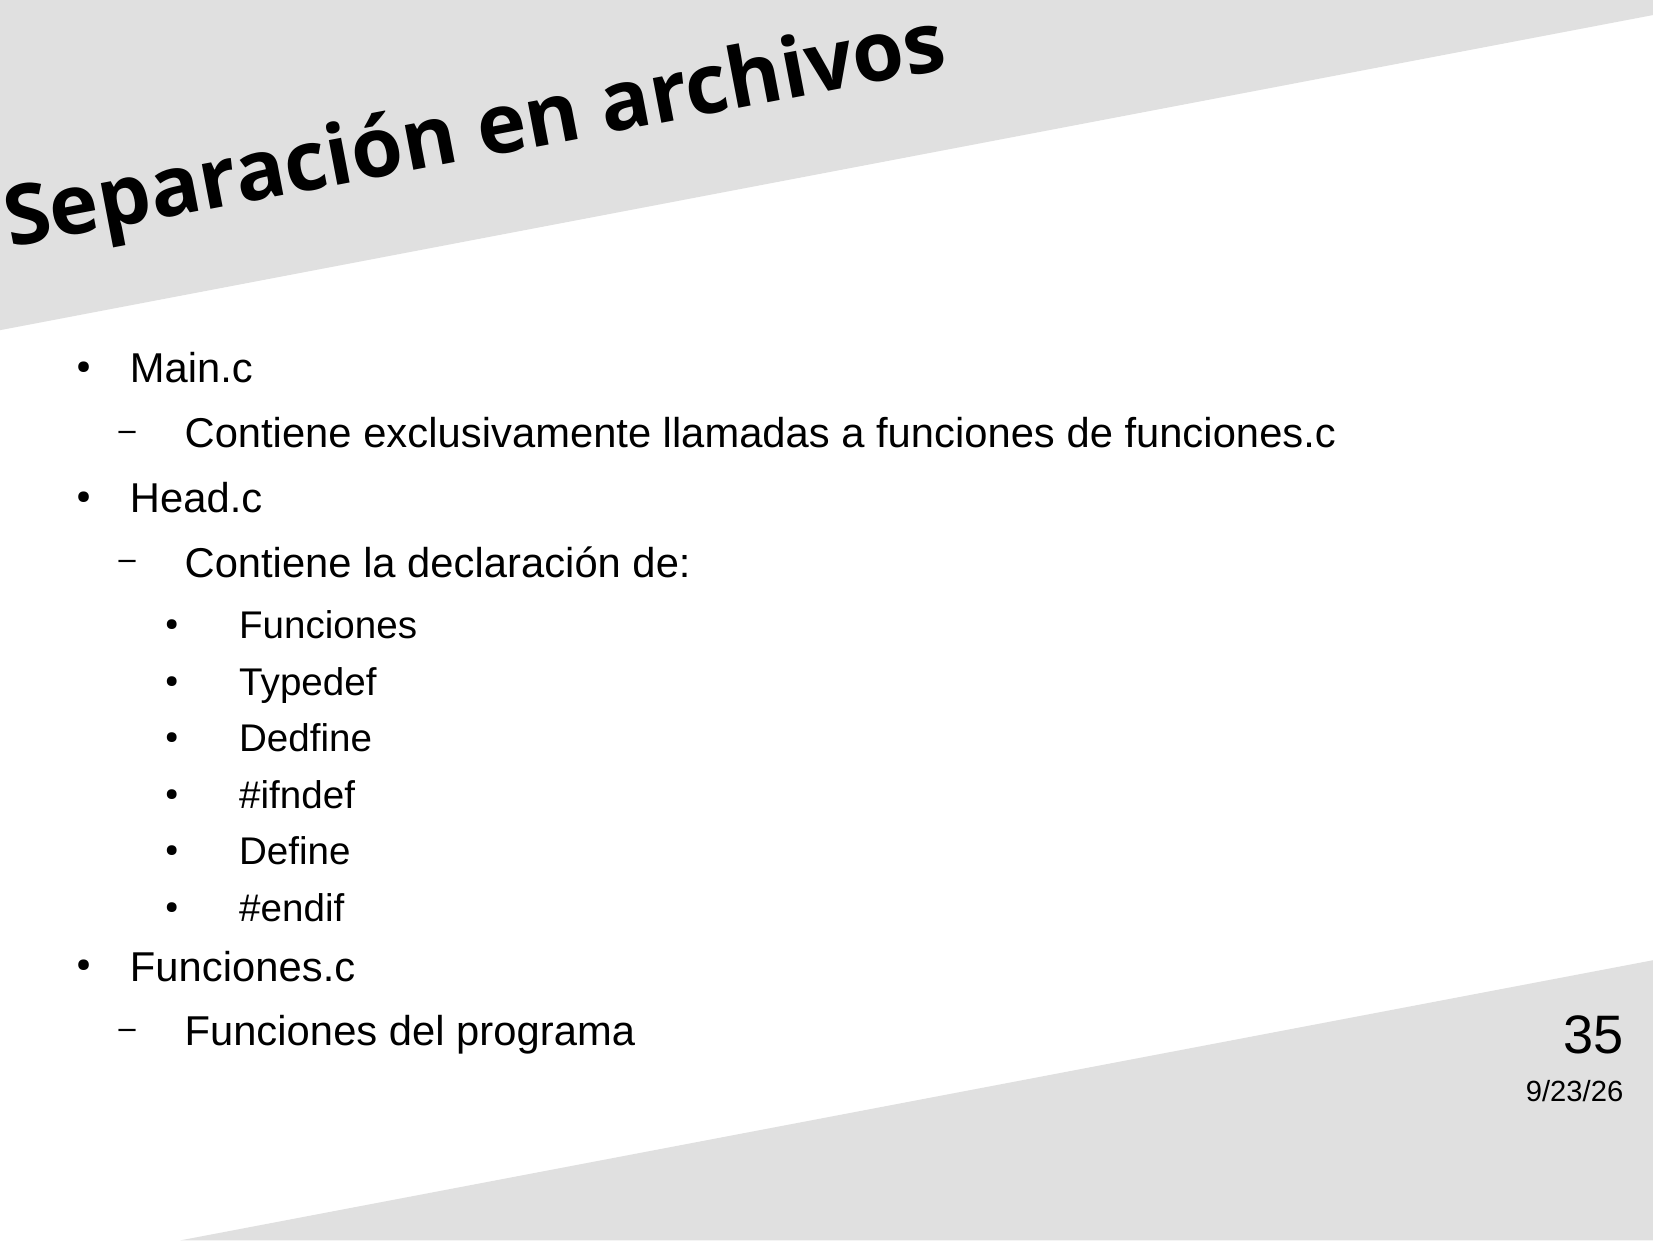

# Separación en archivos
Main.c
Contiene exclusivamente llamadas a funciones de funciones.c
Head.c
Contiene la declaración de:
Funciones
Typedef
Dedfine
#ifndef
Define
#endif
Funciones.c
Funciones del programa
35